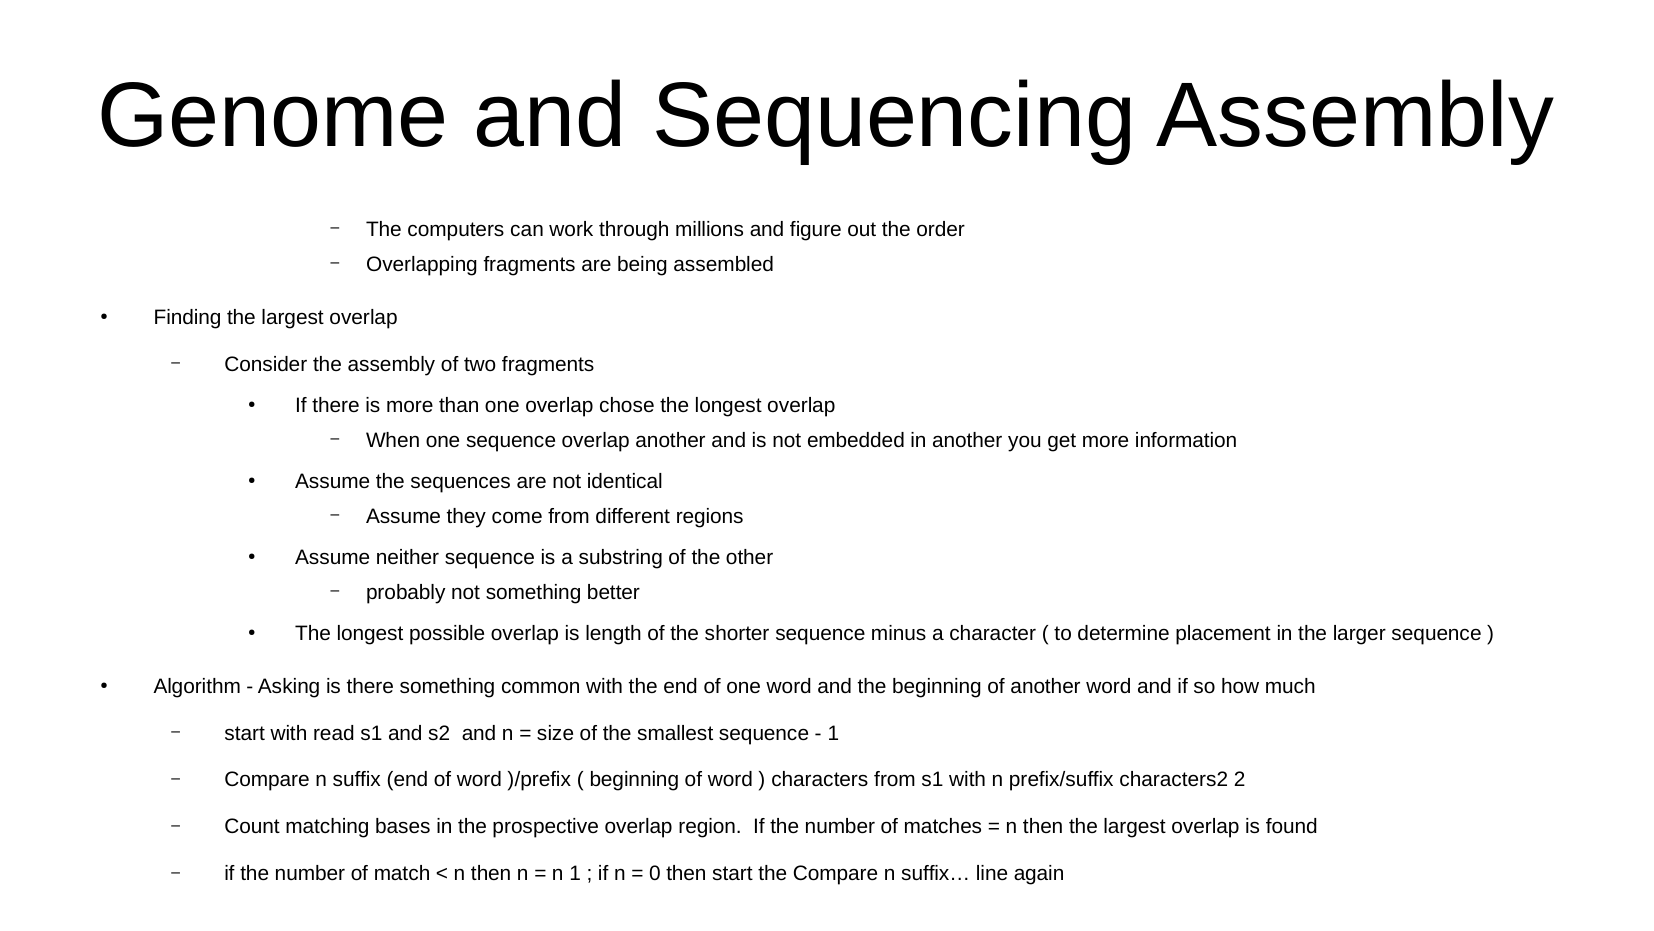

# Genome and Sequencing Assembly
The computers can work through millions and figure out the order
Overlapping fragments are being assembled
Finding the largest overlap
Consider the assembly of two fragments
If there is more than one overlap chose the longest overlap
When one sequence overlap another and is not embedded in another you get more information
Assume the sequences are not identical
Assume they come from different regions
Assume neither sequence is a substring of the other
probably not something better
The longest possible overlap is length of the shorter sequence minus a character ( to determine placement in the larger sequence )
Algorithm - Asking is there something common with the end of one word and the beginning of another word and if so how much
start with read s1 and s2 and n = size of the smallest sequence - 1
Compare n suffix (end of word )/prefix ( beginning of word ) characters from s1 with n prefix/suffix characters2 2
Count matching bases in the prospective overlap region. If the number of matches = n then the largest overlap is found
if the number of match < n then n = n 1 ; if n = 0 then start the Compare n suffix… line again